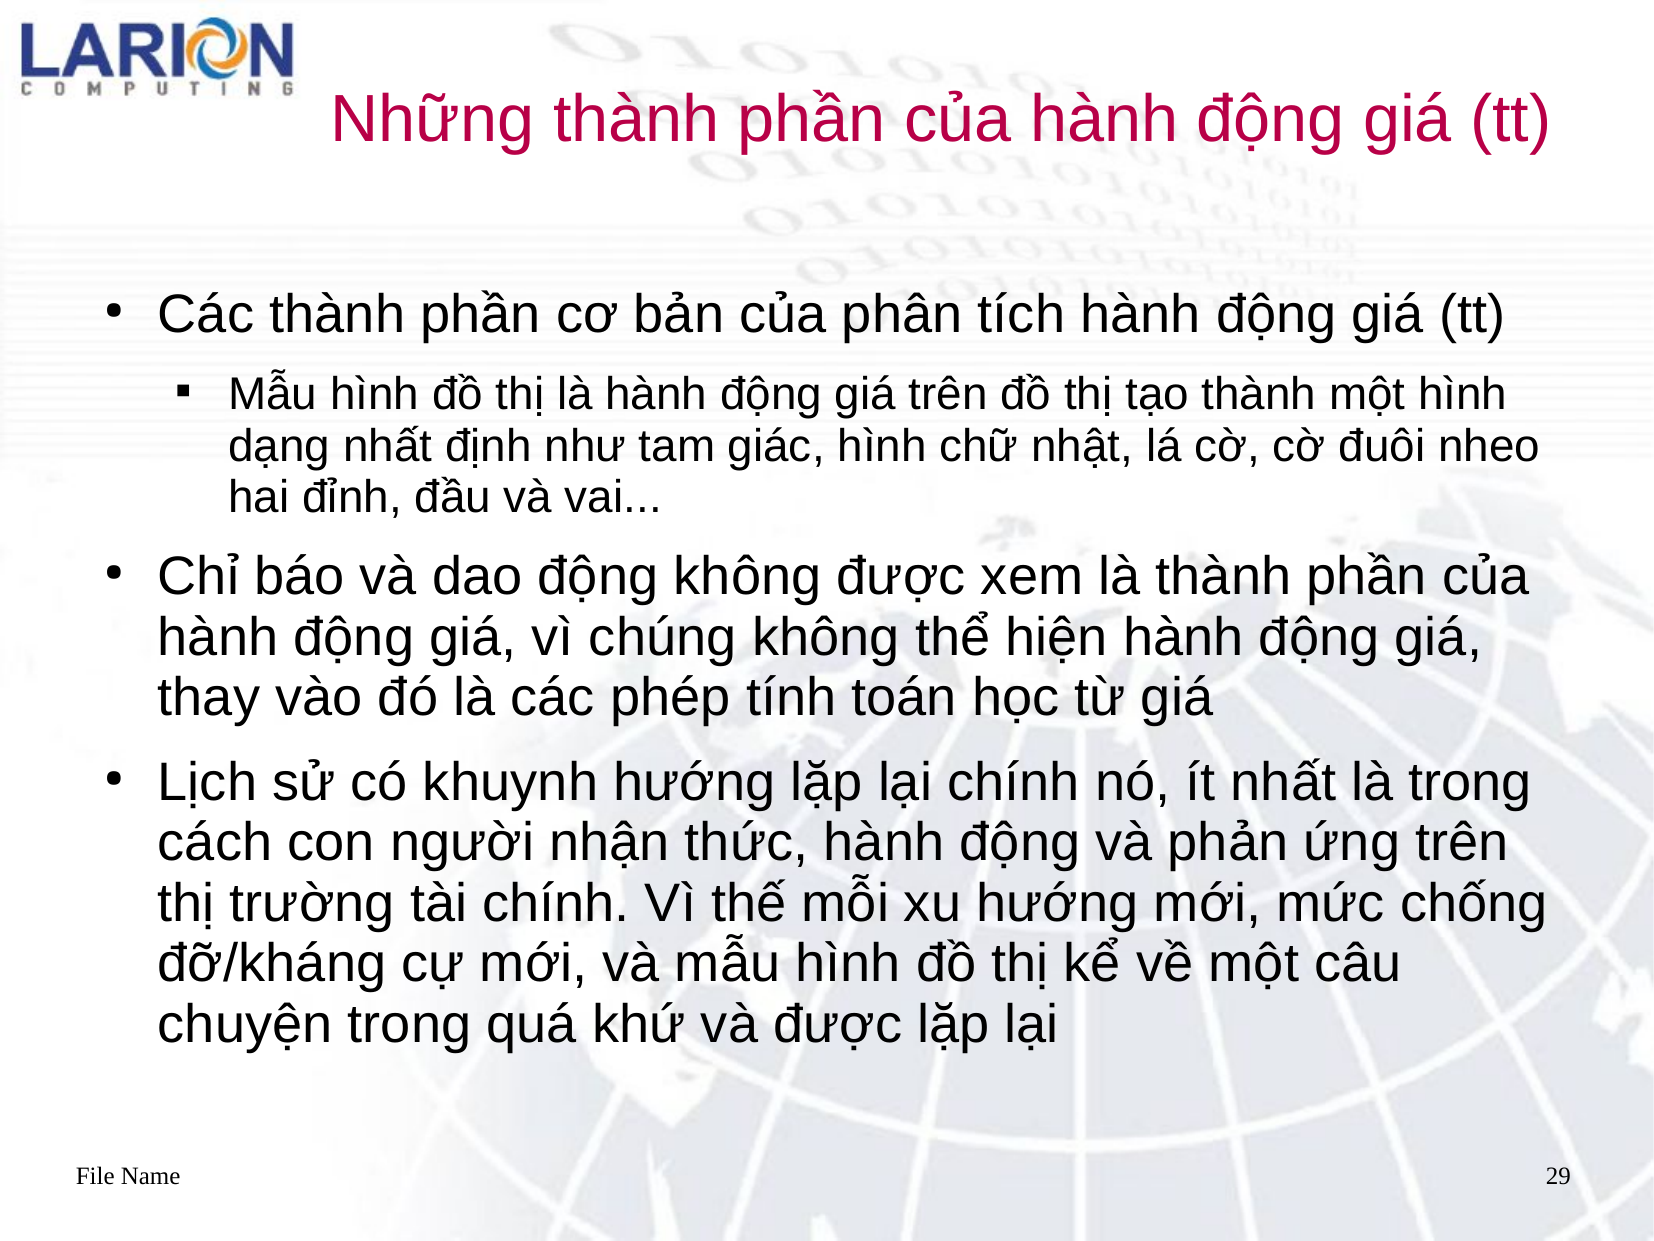

# Những thành phần của hành động giá (tt)
Các thành phần cơ bản của phân tích hành động giá (tt)
Mẫu hình đồ thị là hành động giá trên đồ thị tạo thành một hình dạng nhất định như tam giác, hình chữ nhật, lá cờ, cờ đuôi nheo hai đỉnh, đầu và vai...
Chỉ báo và dao động không được xem là thành phần của hành động giá, vì chúng không thể hiện hành động giá, thay vào đó là các phép tính toán học từ giá
Lịch sử có khuynh hướng lặp lại chính nó, ít nhất là trong cách con người nhận thức, hành động và phản ứng trên thị trường tài chính. Vì thế mỗi xu hướng mới, mức chống đỡ/kháng cự mới, và mẫu hình đồ thị kể về một câu chuyện trong quá khứ và được lặp lại
File Name
29